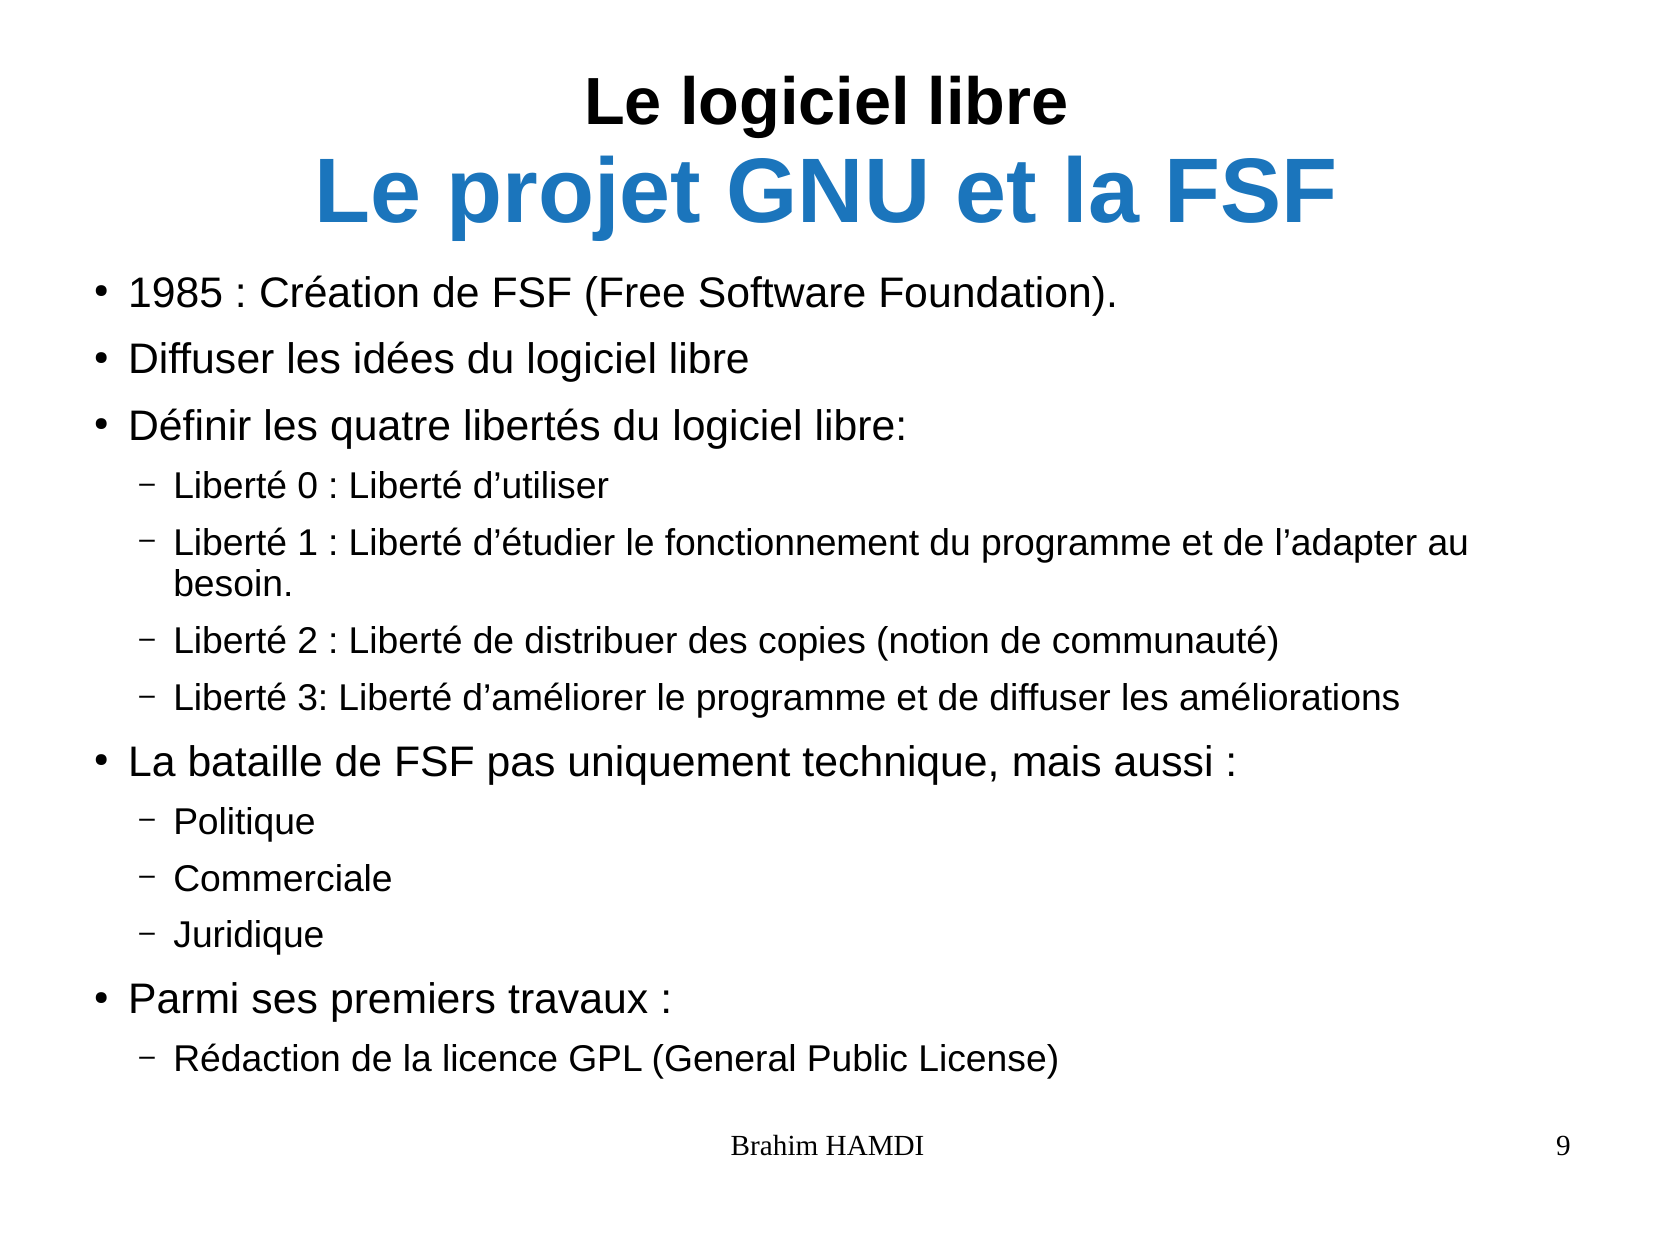

# Le logiciel libre Le projet GNU et la FSF
1985 : Création de FSF (Free Software Foundation).
Diffuser les idées du logiciel libre
Définir les quatre libertés du logiciel libre:
Liberté 0 : Liberté d’utiliser
Liberté 1 : Liberté d’étudier le fonctionnement du programme et de l’adapter au besoin.
Liberté 2 : Liberté de distribuer des copies (notion de communauté)
Liberté 3: Liberté d’améliorer le programme et de diffuser les améliorations
La bataille de FSF pas uniquement technique, mais aussi :
Politique
Commerciale
Juridique
Parmi ses premiers travaux :
Rédaction de la licence GPL (General Public License)
Brahim HAMDI
9